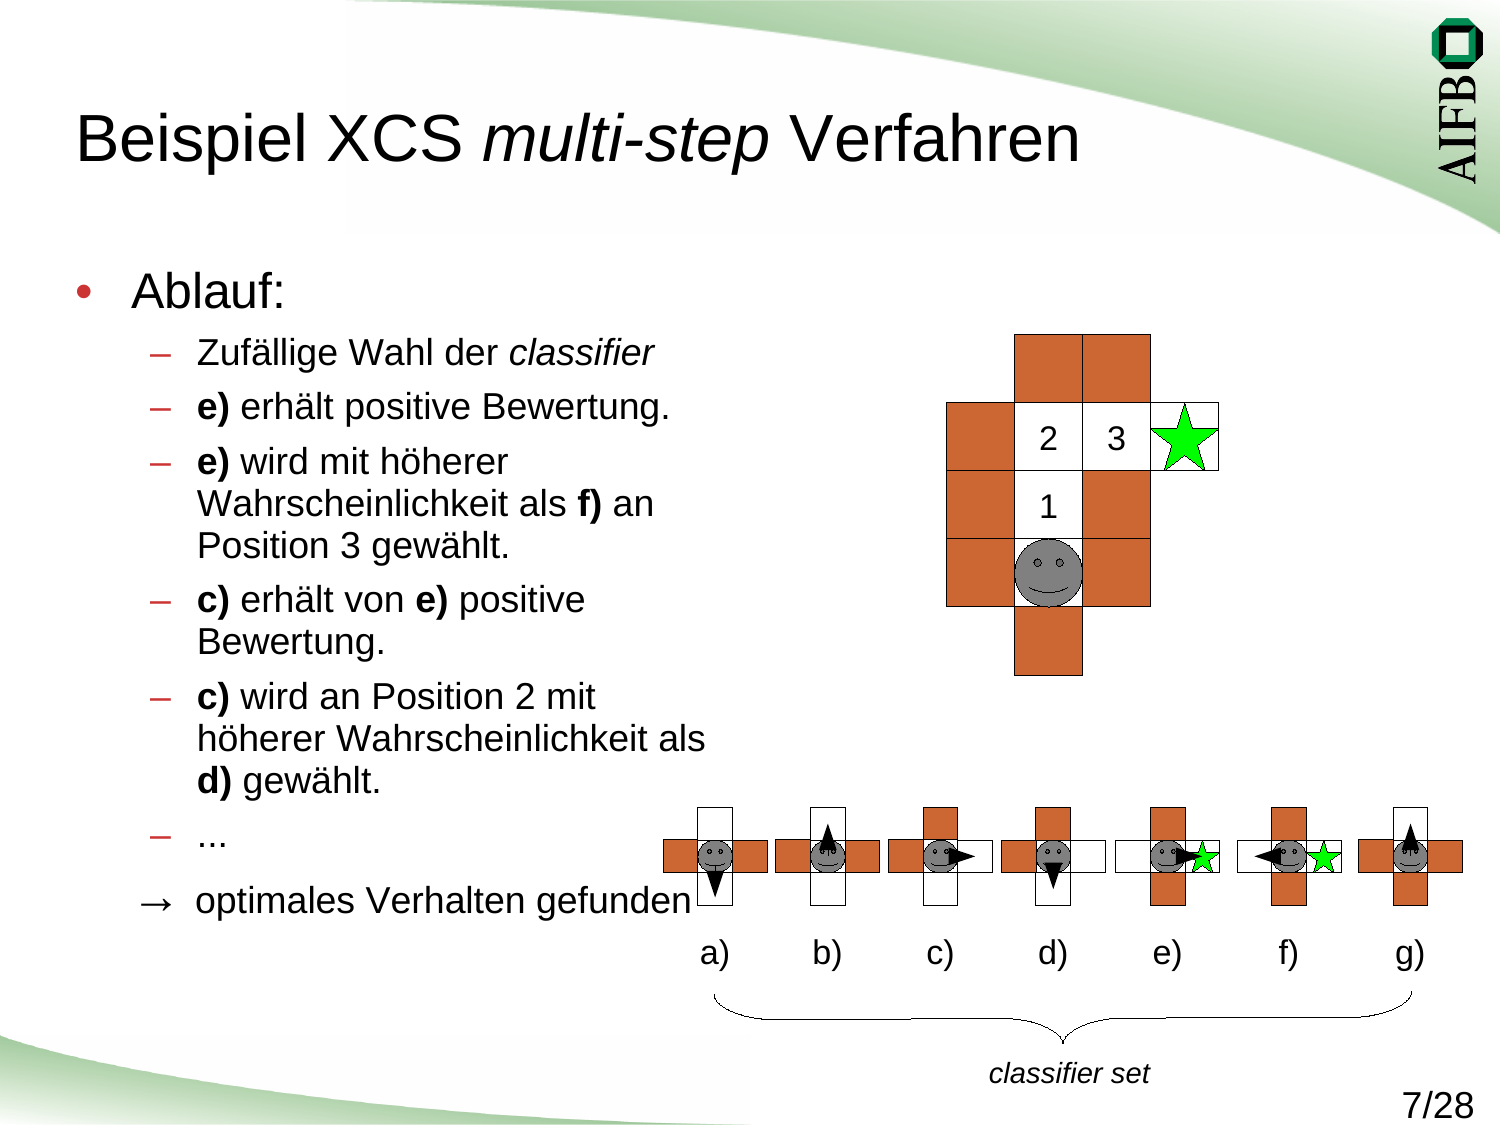

# Beispiel XCS multi-step Verfahren
Ablauf:
Zufällige Wahl der classifier
e) erhält positive Bewertung.
e) wird mit höherer Wahrscheinlichkeit als f) an Position 3 gewählt.
c) erhält von e) positive Bewertung.
c) wird an Position 2 mit höherer Wahrscheinlichkeit als d) gewählt.
...
→ optimales Verhalten gefunden
2
3
1
2
2
3
3
3
3
a)
b)
c)
d)
e)
f)
g)
classifier set
7